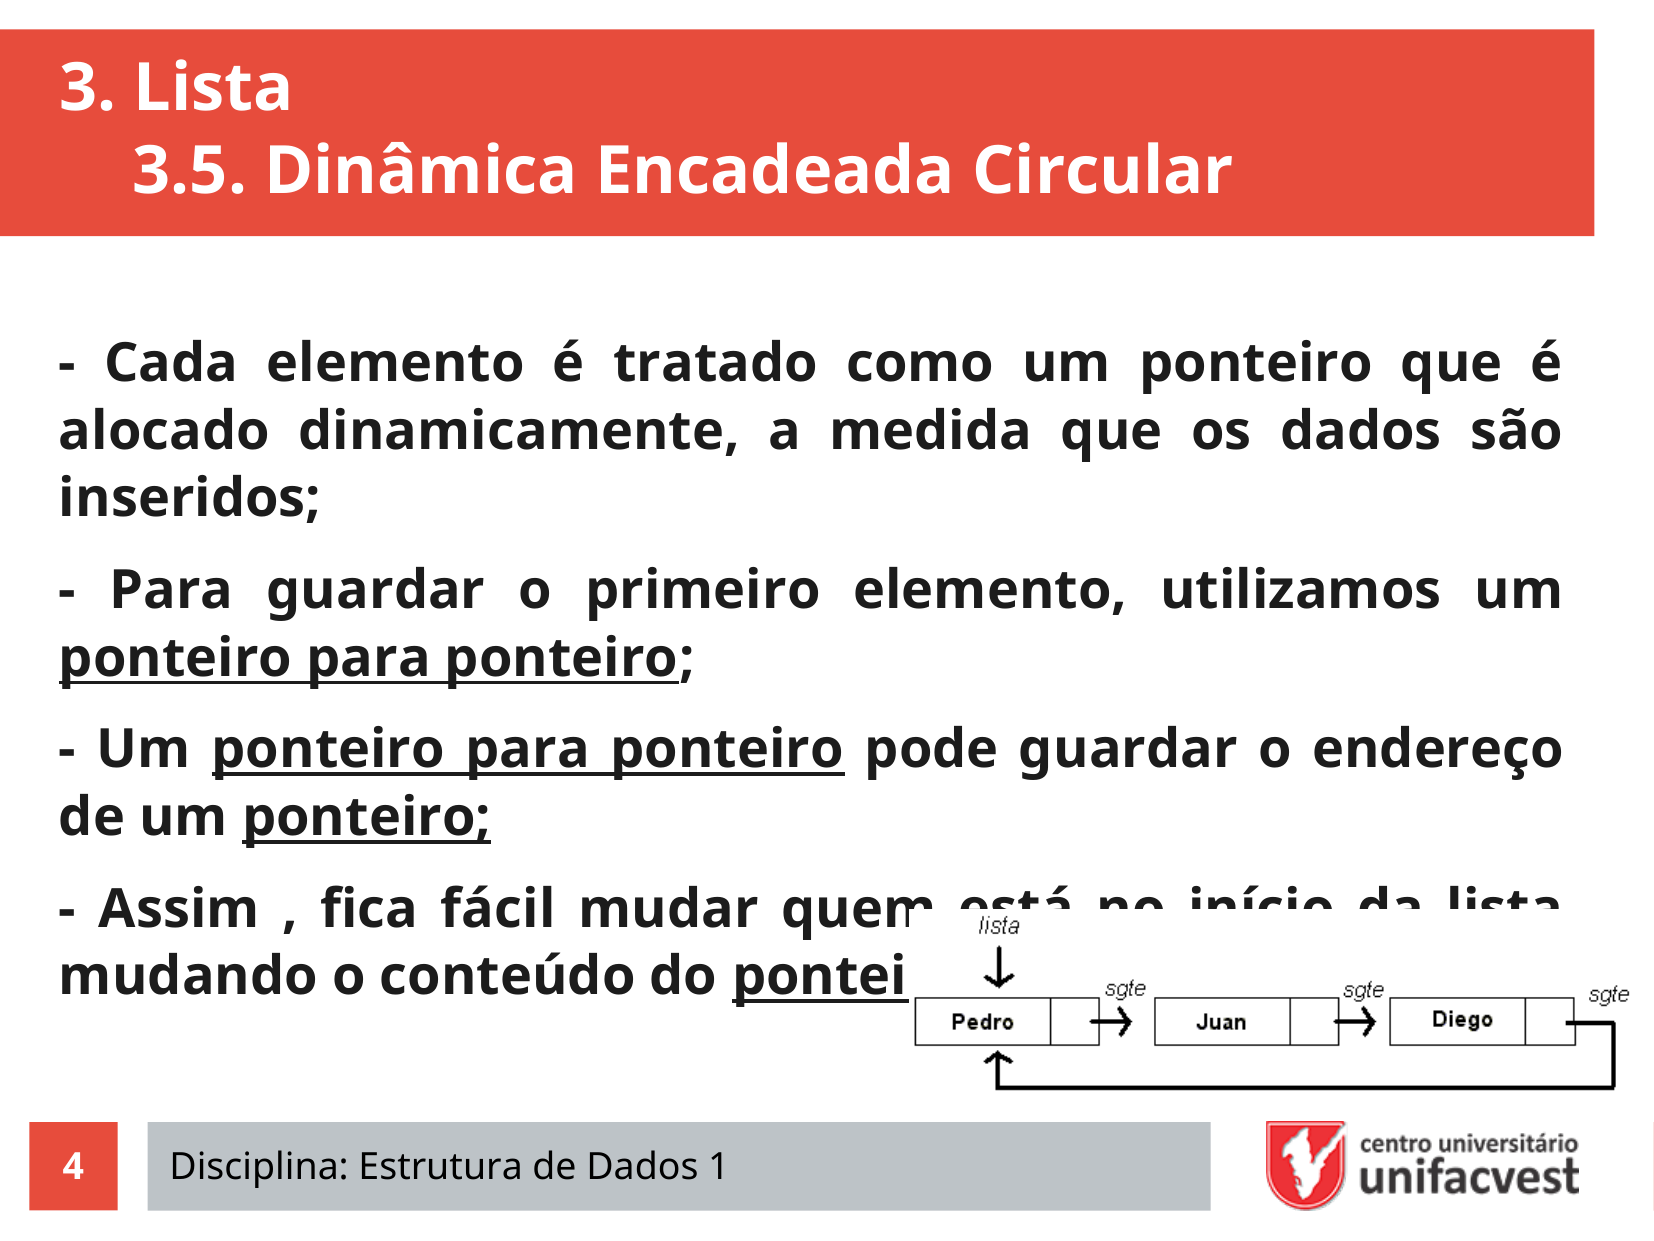

# 3. Lista 3.5. Dinâmica Encadeada Circular
- Cada elemento é tratado como um ponteiro que é alocado dinamicamente, a medida que os dados são inseridos;
- Para guardar o primeiro elemento, utilizamos um ponteiro para ponteiro;
- Um ponteiro para ponteiro pode guardar o endereço de um ponteiro;
- Assim , fica fácil mudar quem está no início da lista mudando o conteúdo do ponteiro para ponteiro;
4
Disciplina: Estrutura de Dados 1